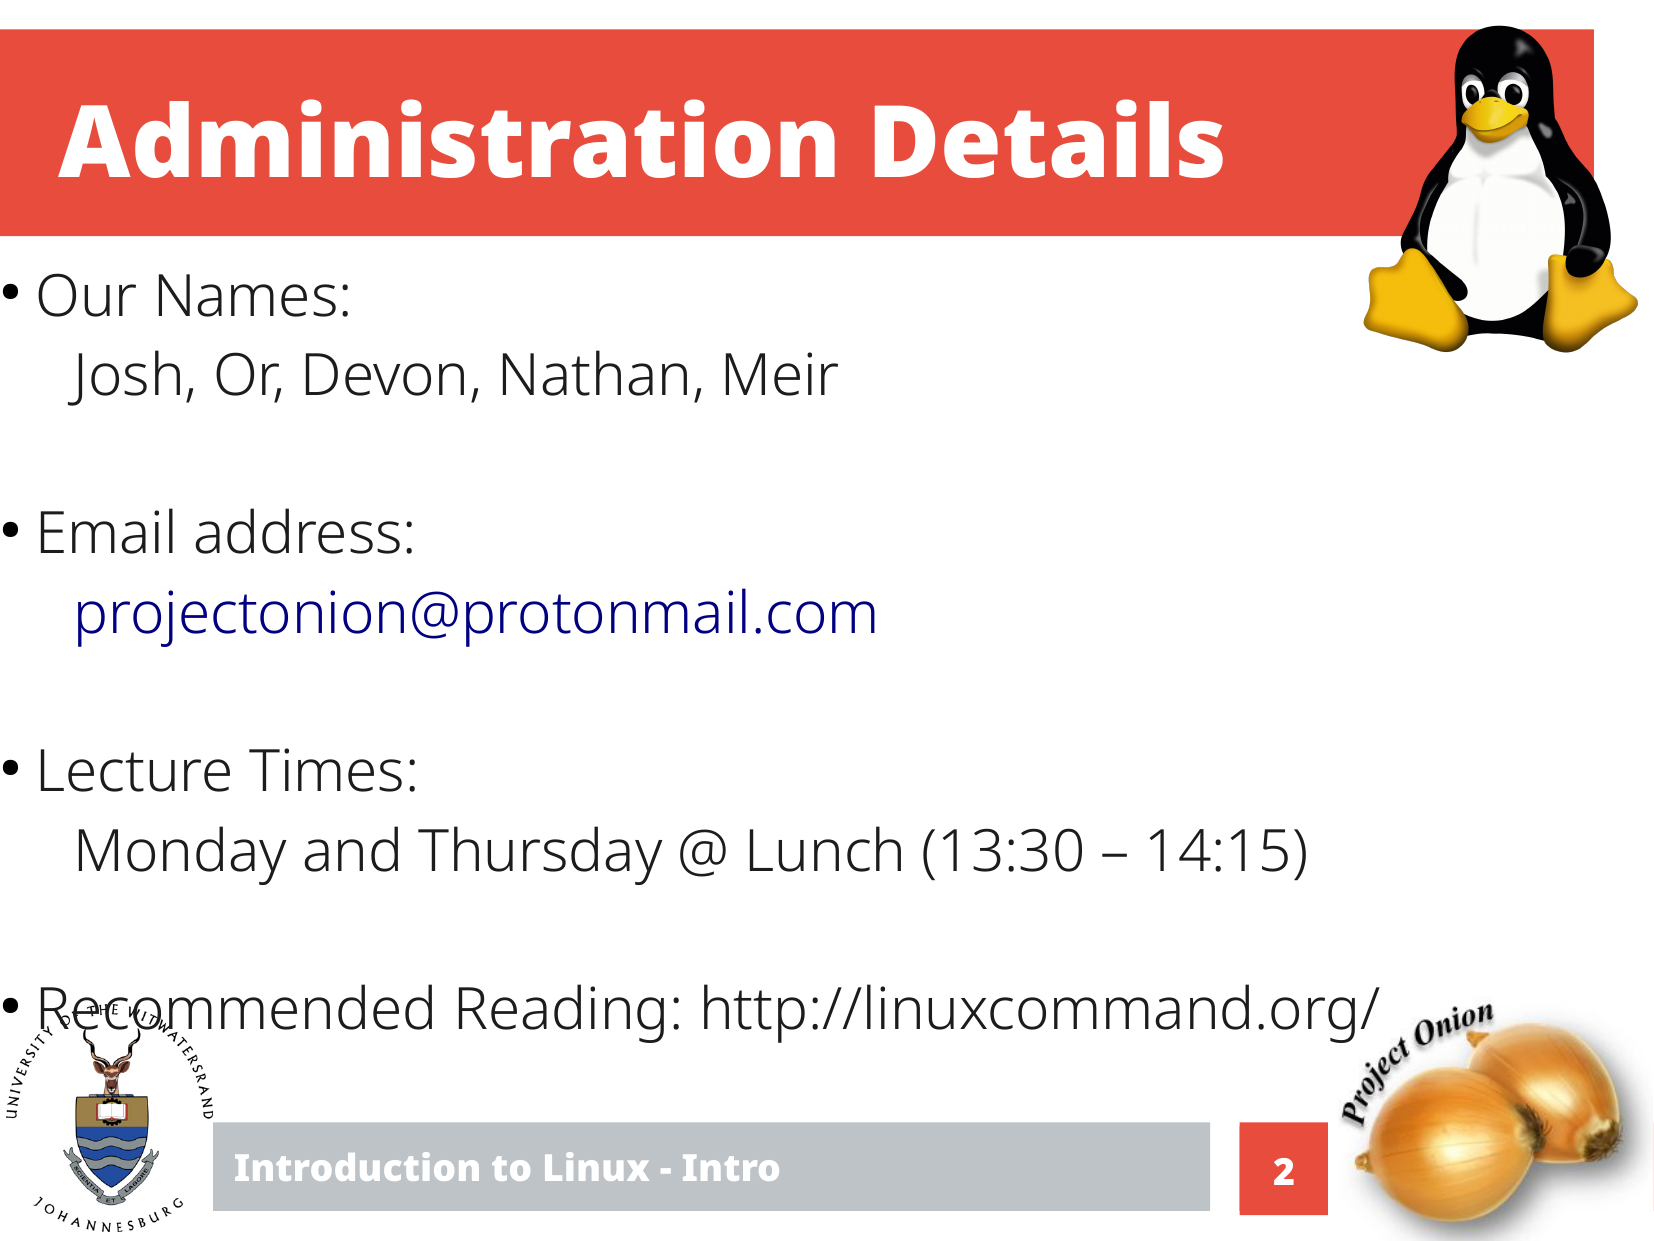

# Administration Details
Our Names:
	Josh, Or, Devon, Nathan, Meir
Email address:
	projectonion@protonmail.com
Lecture Times:
	Monday and Thursday @ Lunch (13:30 – 14:15)
Recommended Reading: http://linuxcommand.org/
 Introduction to Linux - Intro
2